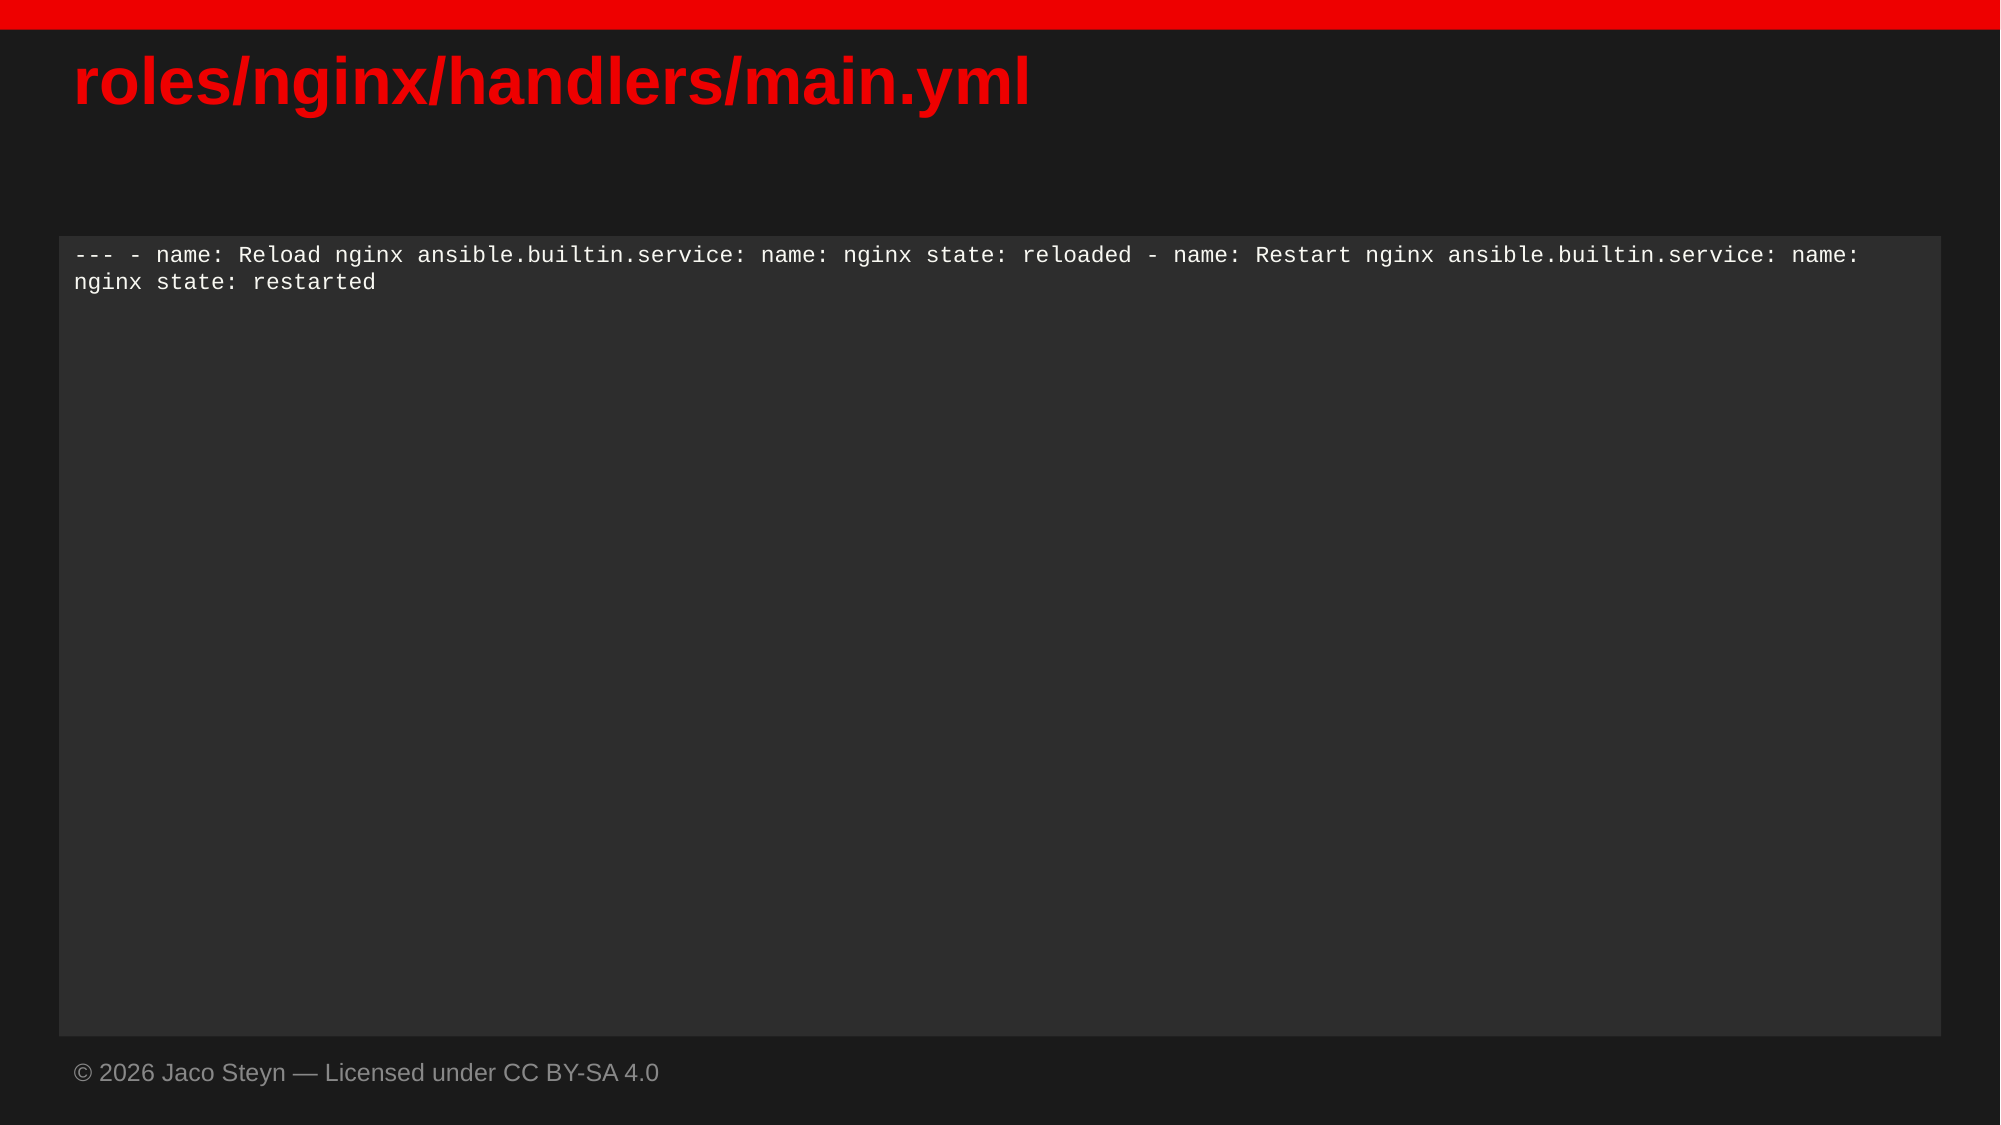

roles/nginx/handlers/main.yml
--- - name: Reload nginx ansible.builtin.service: name: nginx state: reloaded - name: Restart nginx ansible.builtin.service: name: nginx state: restarted
© 2026 Jaco Steyn — Licensed under CC BY-SA 4.0